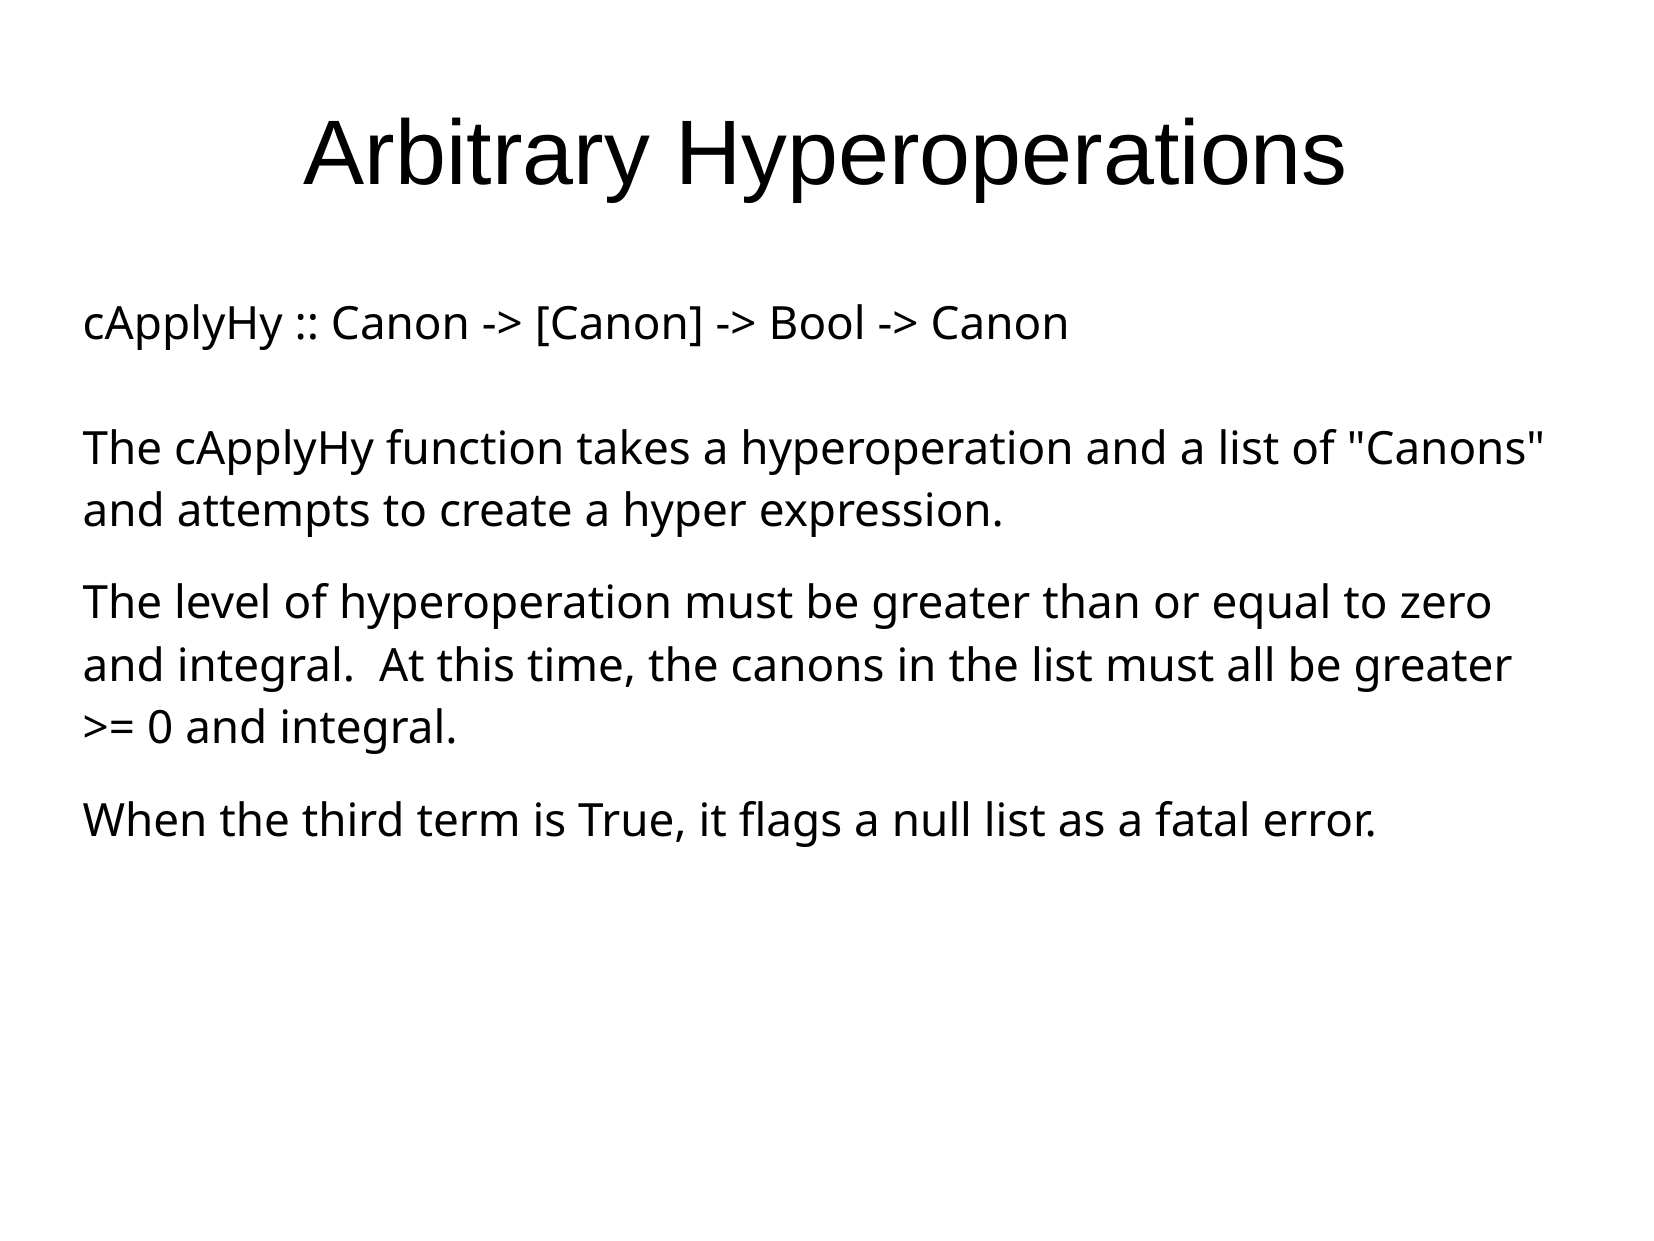

# Arbitrary Hyperoperations
cApplyHy :: Canon -> [Canon] -> Bool -> Canon
The cApplyHy function takes a hyperoperation and a list of "Canons" and attempts to create a hyper expression.
The level of hyperoperation must be greater than or equal to zero and integral. At this time, the canons in the list must all be greater >= 0 and integral.
When the third term is True, it flags a null list as a fatal error.